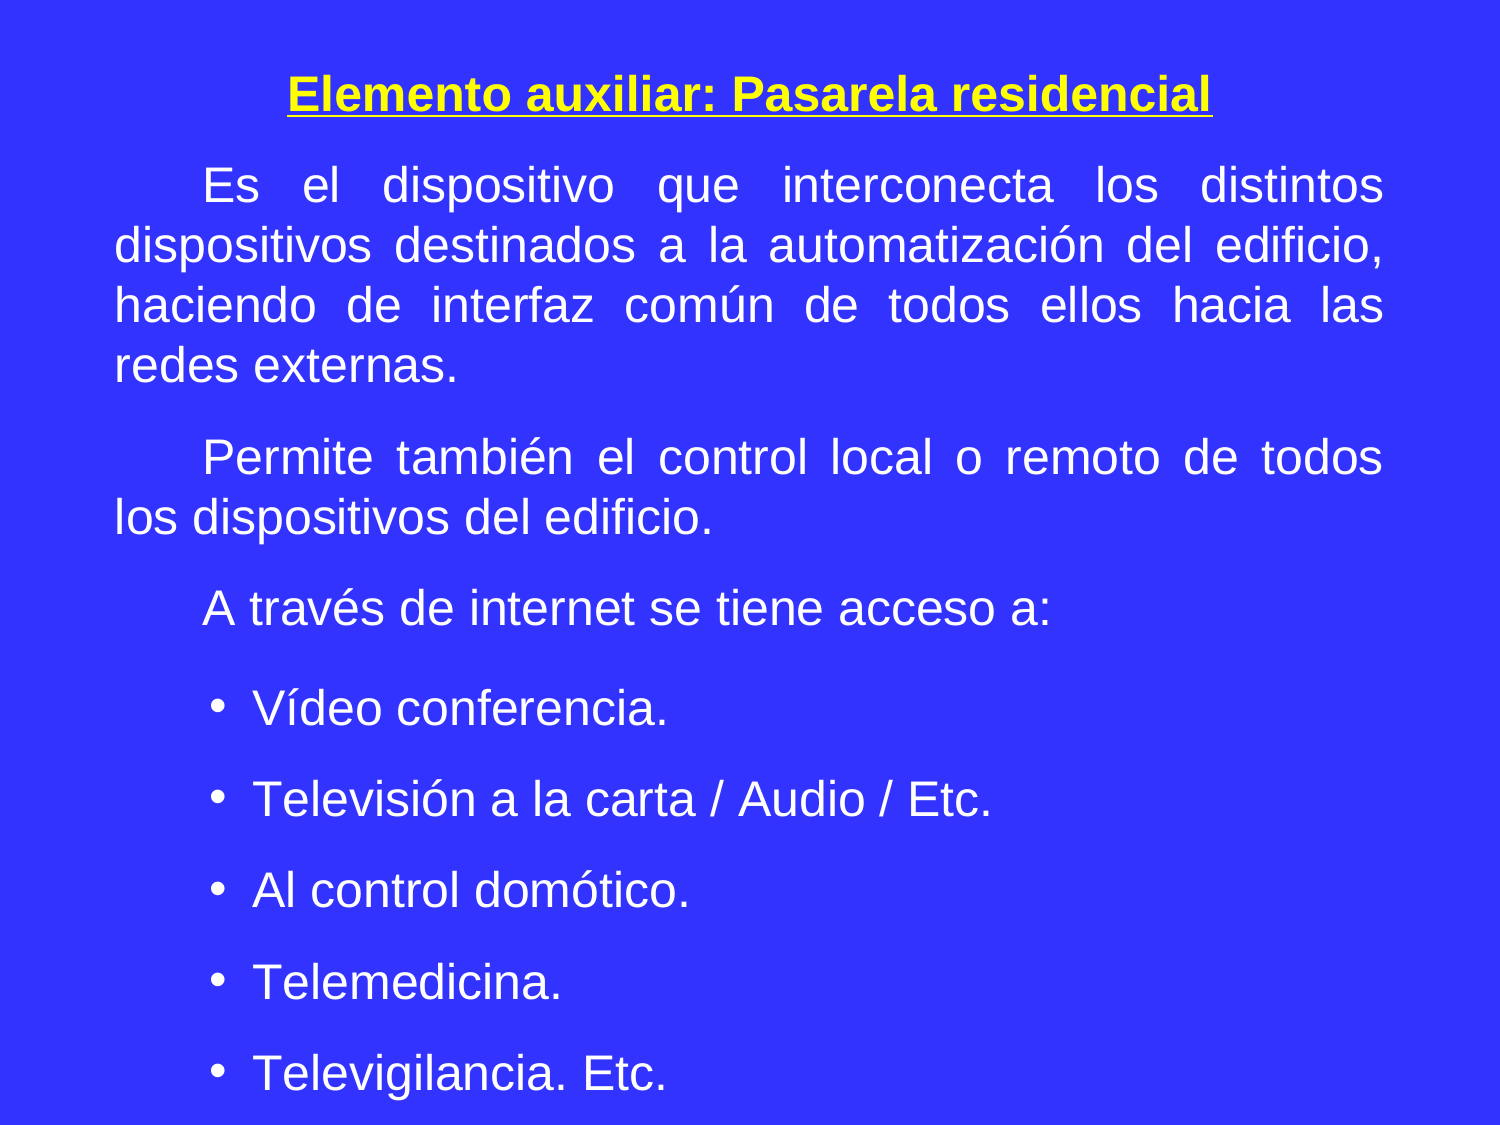

Elemento auxiliar: Pasarela residencial
	Es el dispositivo que interconecta los distintos dispositivos destinados a la automatización del edificio, haciendo de interfaz común de todos ellos hacia las redes externas.
	Permite también el control local o remoto de todos los dispositivos del edificio.
	A través de internet se tiene acceso a:
	Vídeo conferencia.
 	Televisión a la carta / Audio / Etc.
 	Al control domótico.
 	Telemedicina.
 	Televigilancia. Etc.